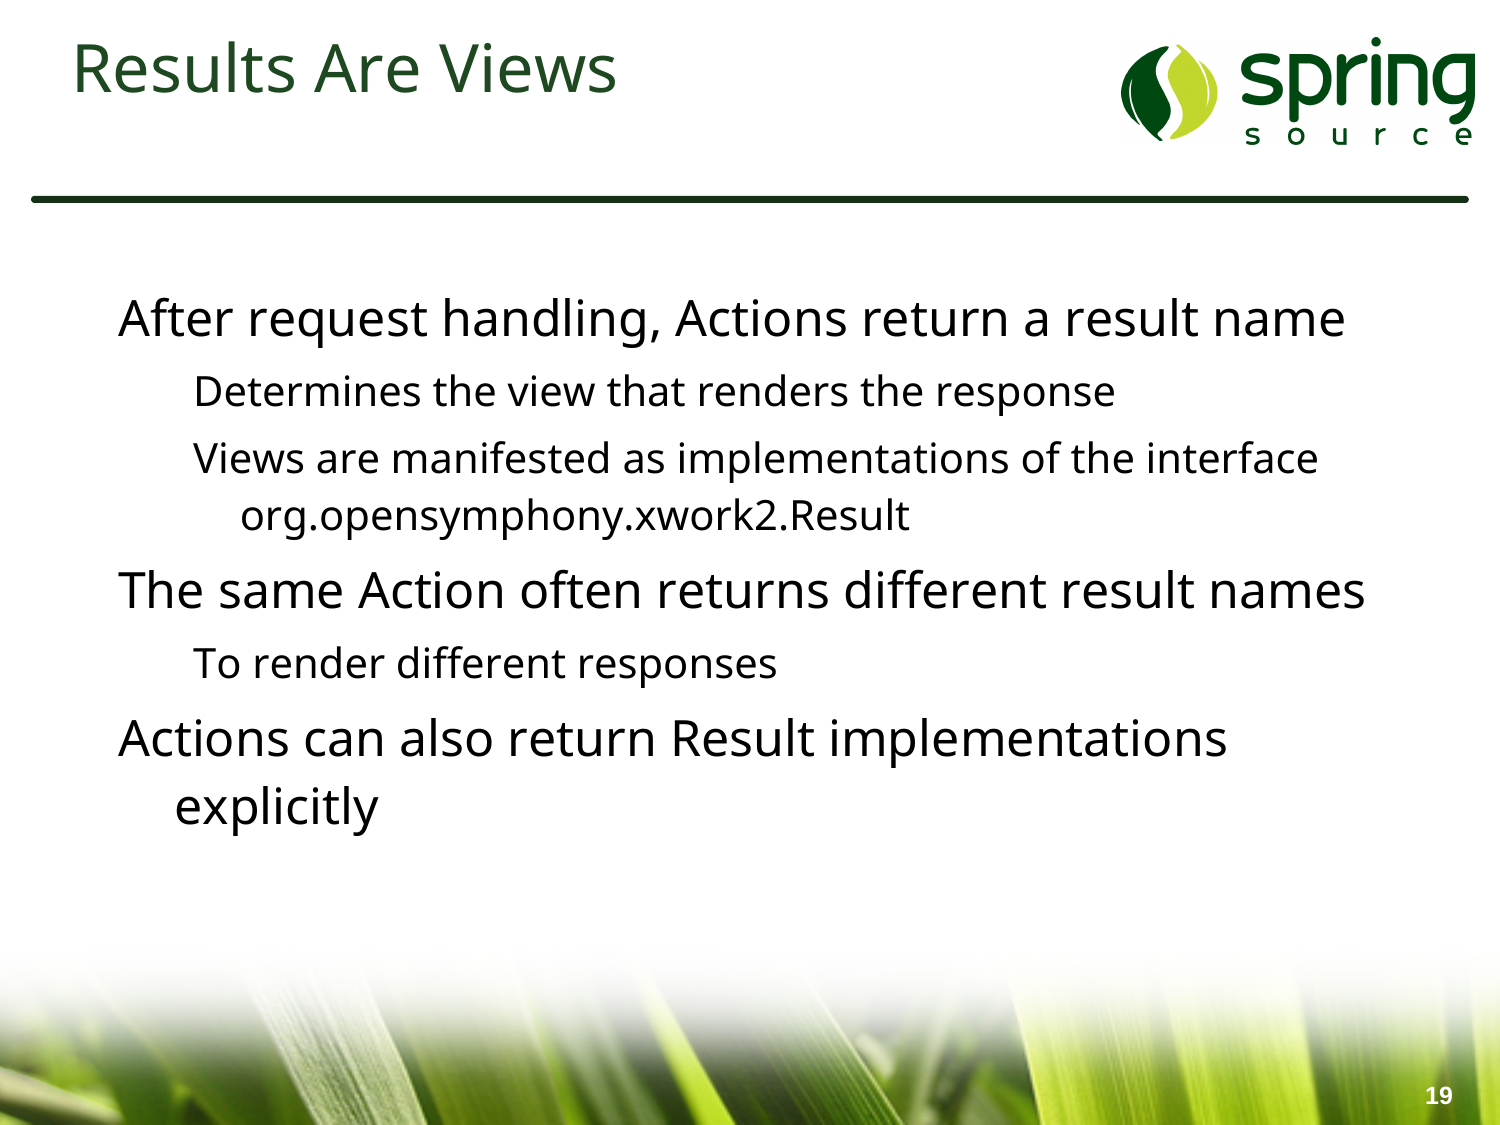

# Results Are Views
After request handling, Actions return a result name
Determines the view that renders the response
Views are manifested as implementations of the interface org.opensymphony.xwork2.Result
The same Action often returns different result names
To render different responses
Actions can also return Result implementations explicitly